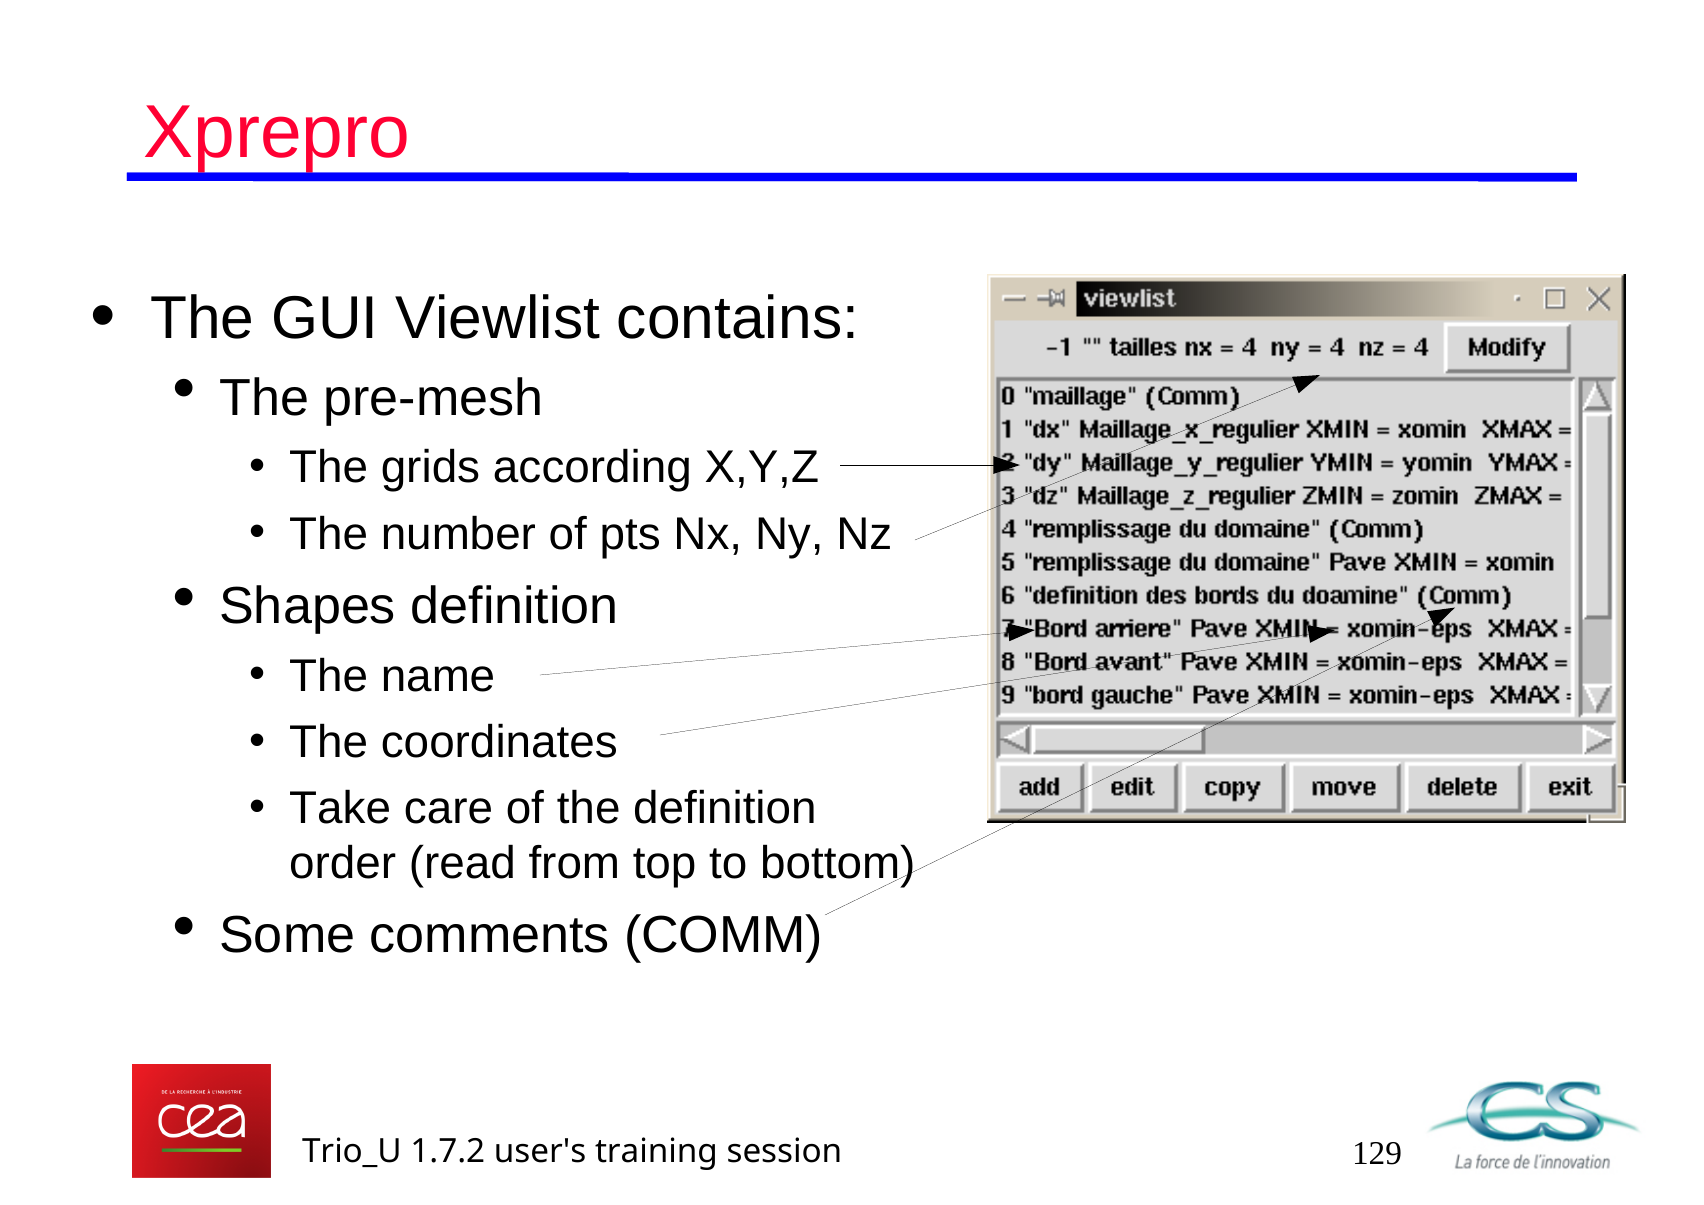

# Xprepro
The GUI Viewlist contains:
The pre-mesh
The grids according X,Y,Z
The number of pts Nx, Ny, Nz
Shapes definition
The name
The coordinates
Take care of the definition order (read from top to bottom)
Some comments (COMM)
Trio_U 1.7.2 user's training session
129